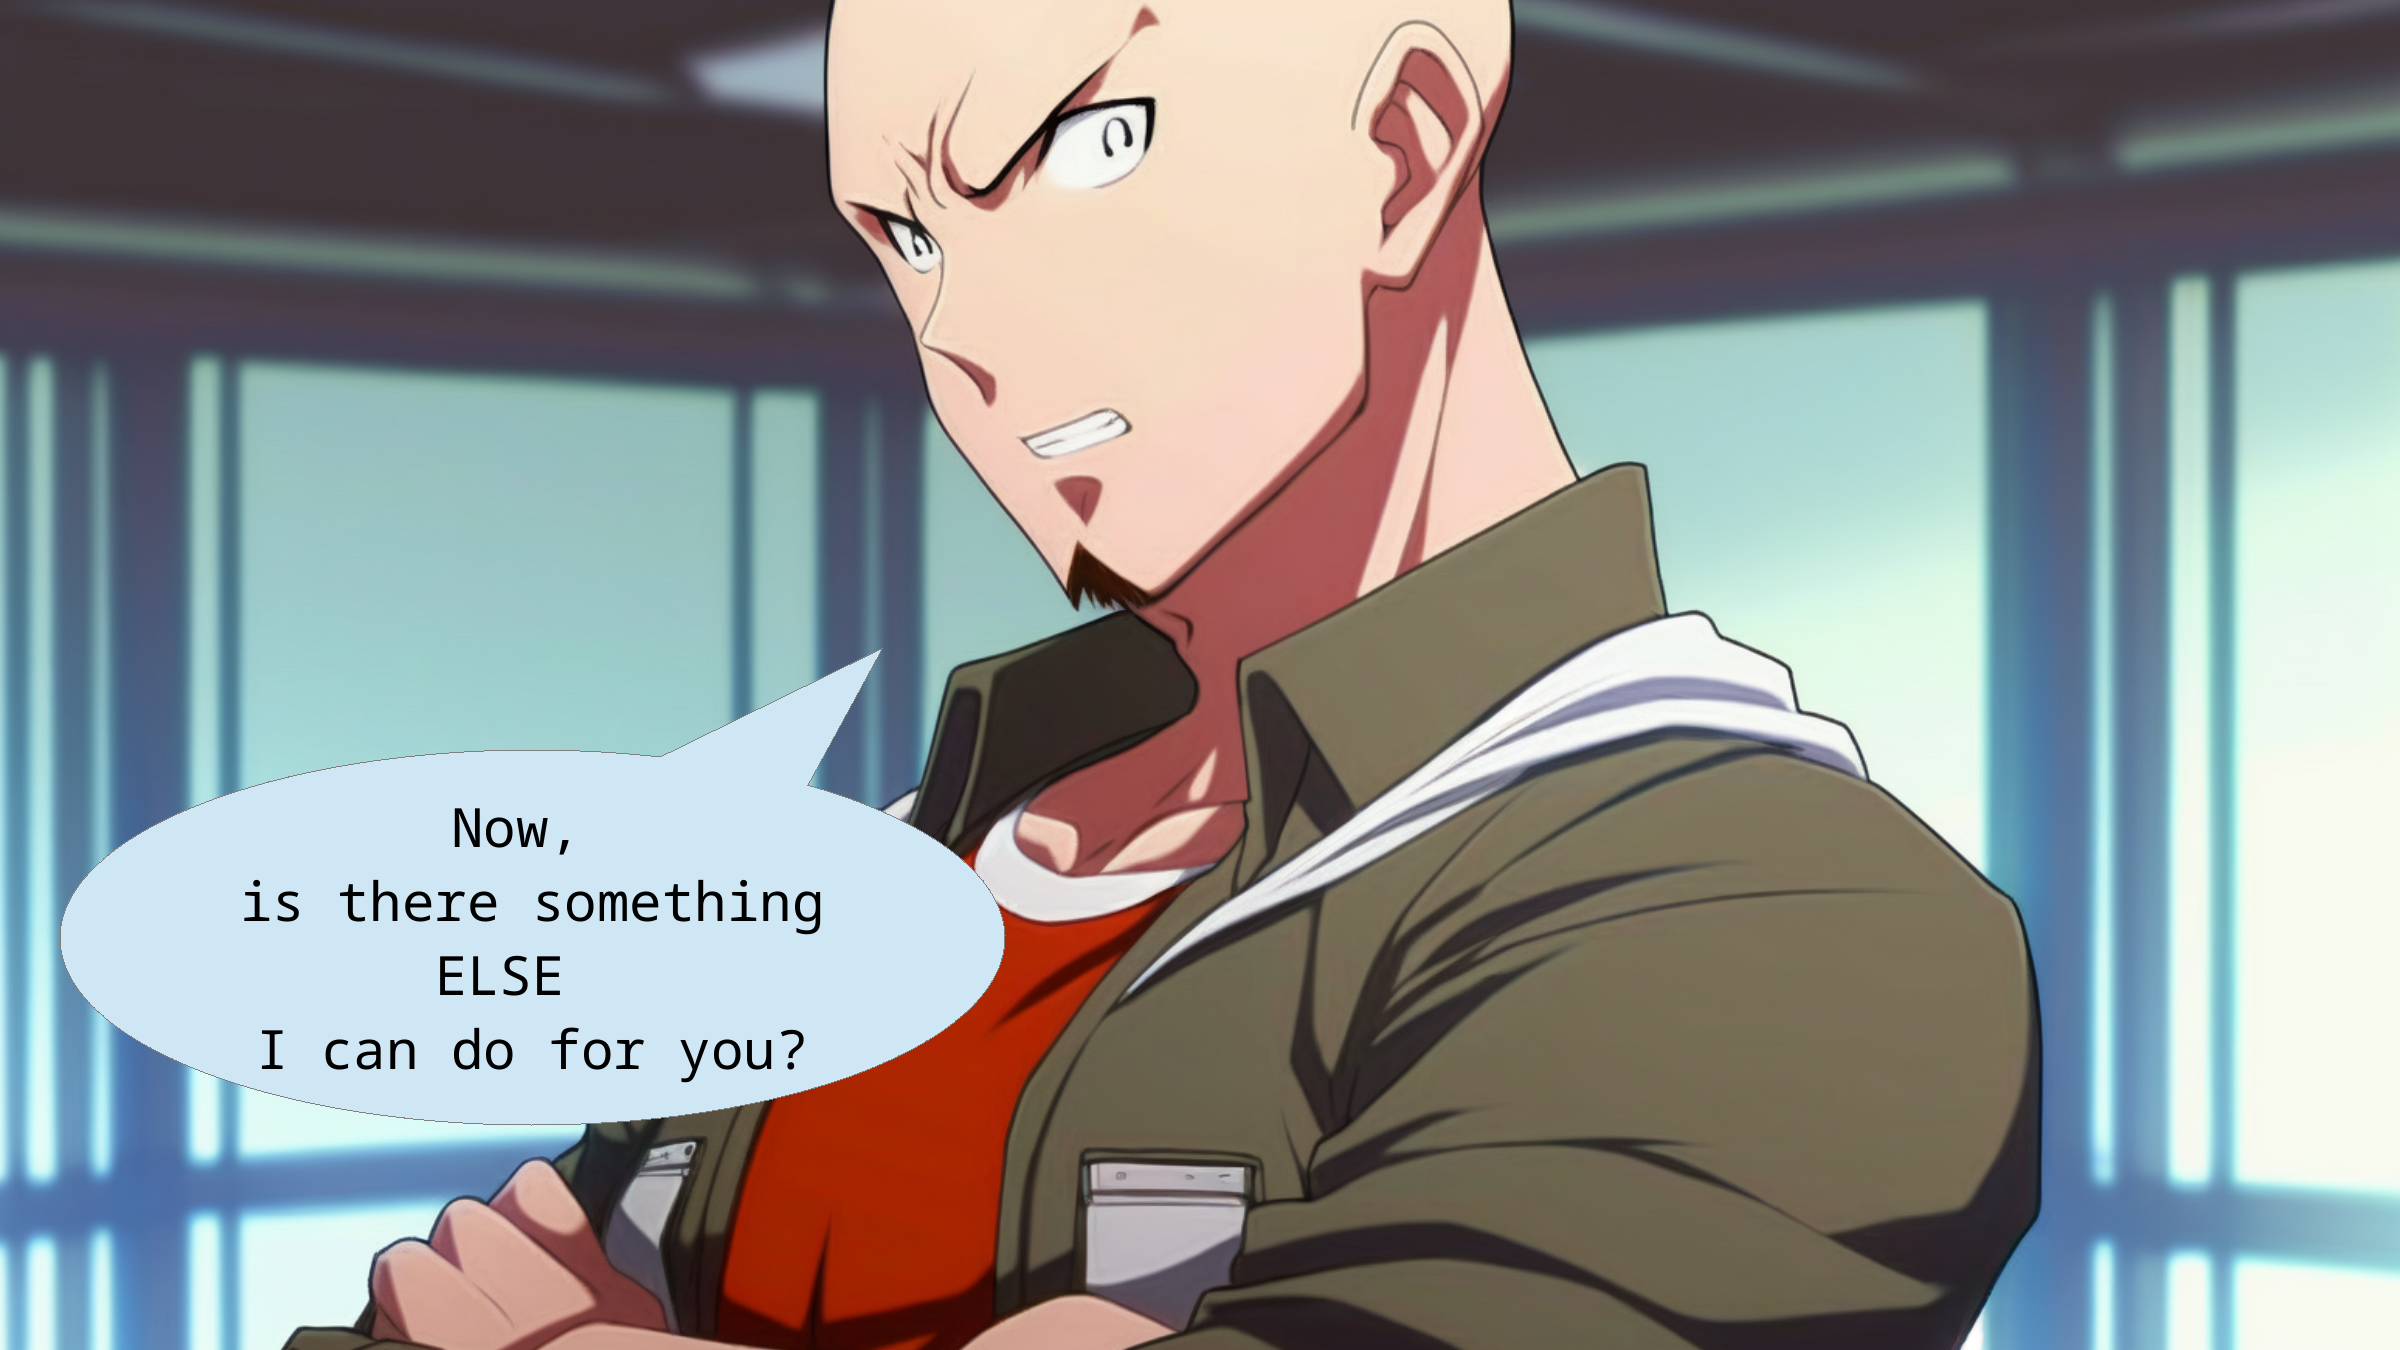

Now,
is there something
ELSE
I can do for you?